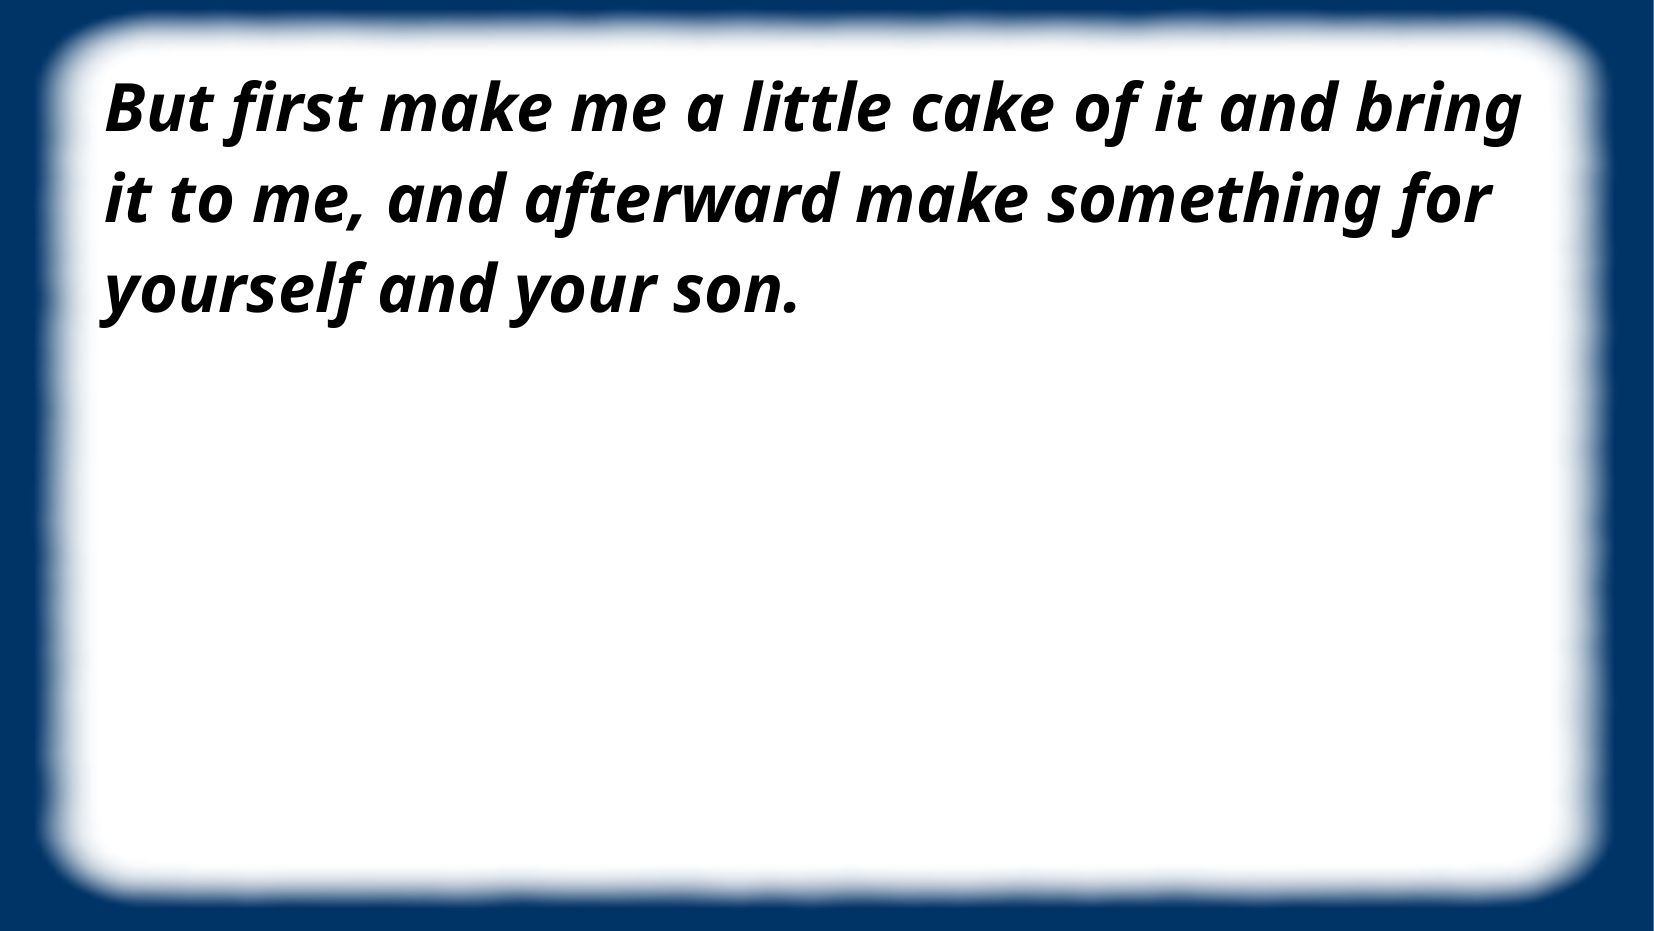

But first make me a little cake of it and bring it to me, and afterward make something for yourself and your son.